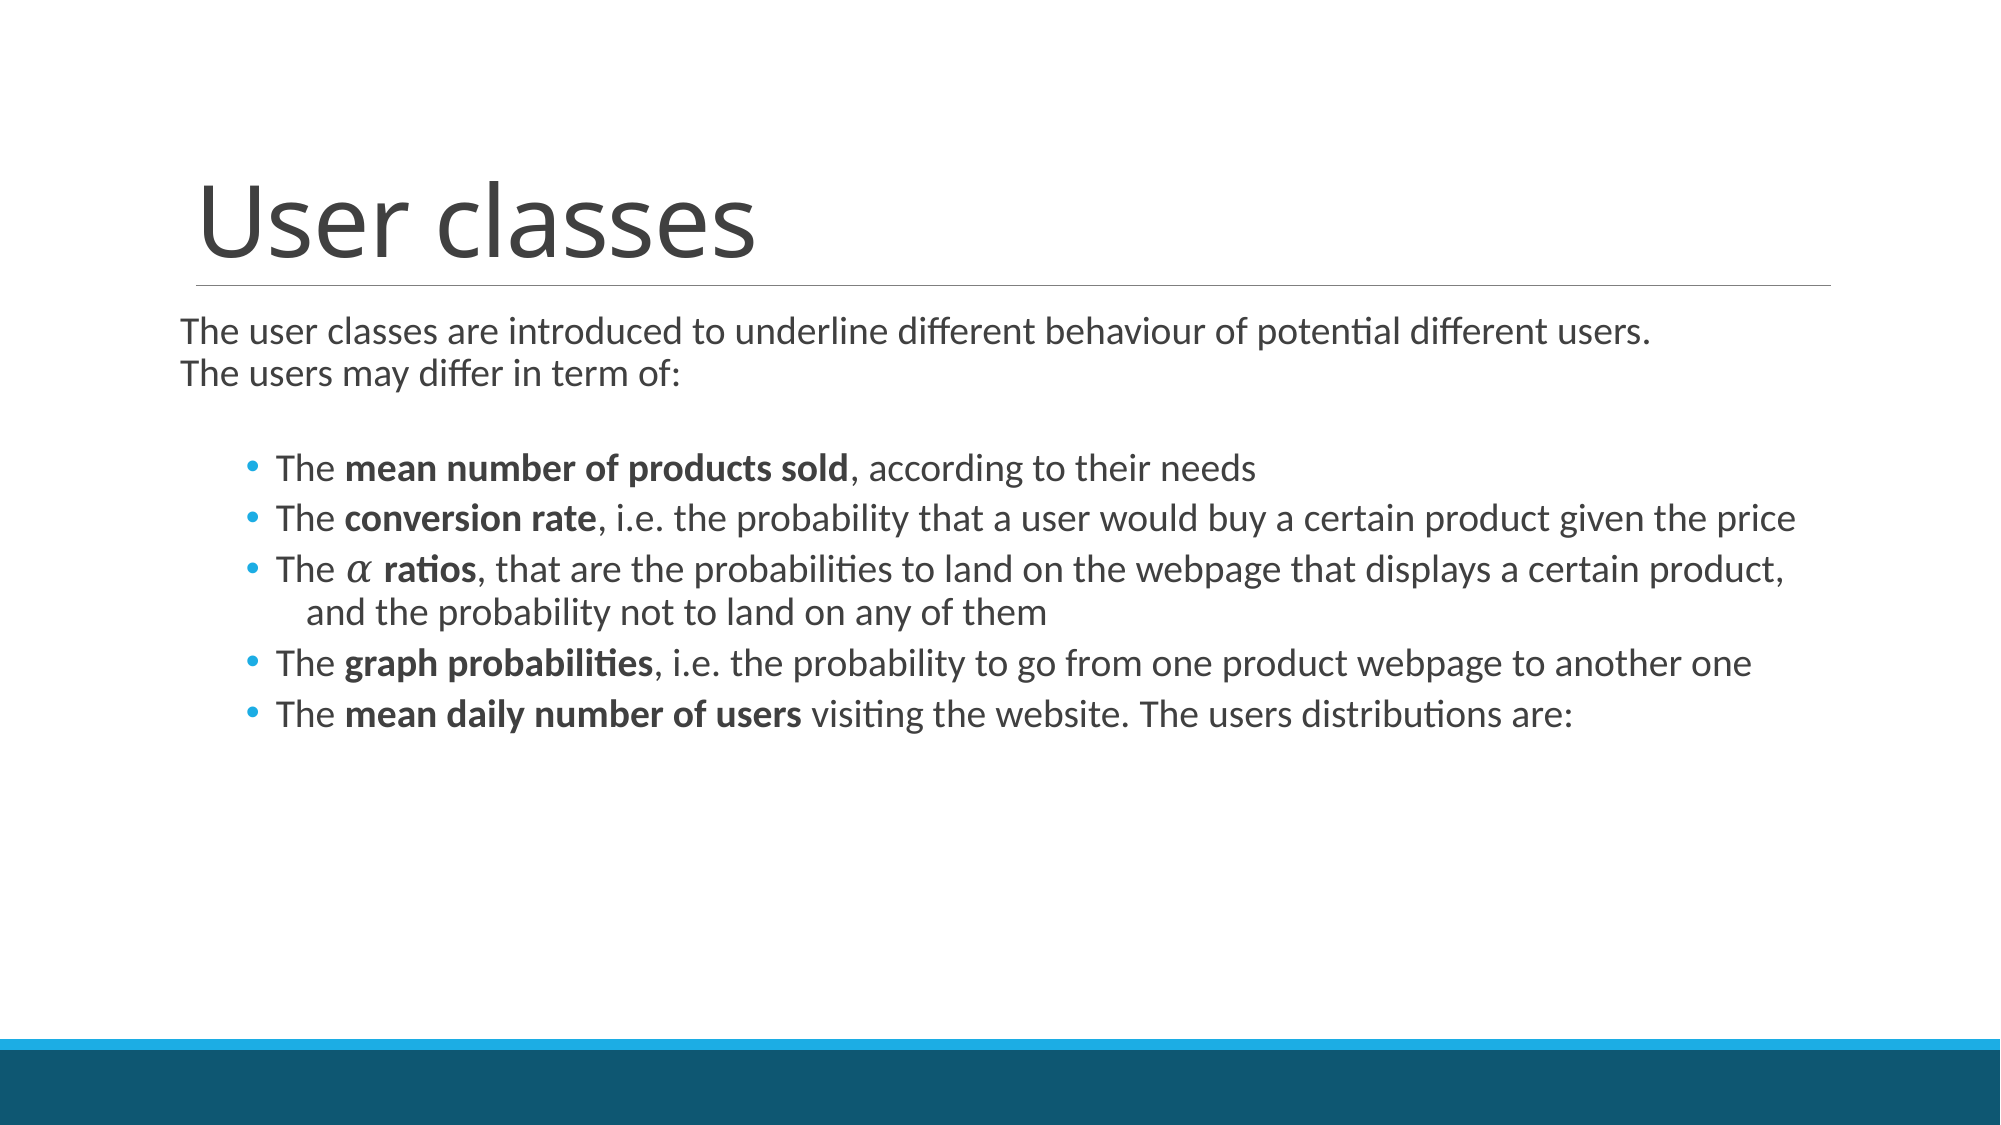

# User classes
The user classes are introduced to underline different behaviour of potential different users.
The users may differ in term of:
The mean number of products sold, according to their needs
The conversion rate, i.e. the probability that a user would buy a certain product given the price
The 𝛼 ratios, that are the probabilities to land on the webpage that displays a certain product, and the probability not to land on any of them
The graph probabilities, i.e. the probability to go from one product webpage to another one
The mean daily number of users visiting the website. The users distributions are: